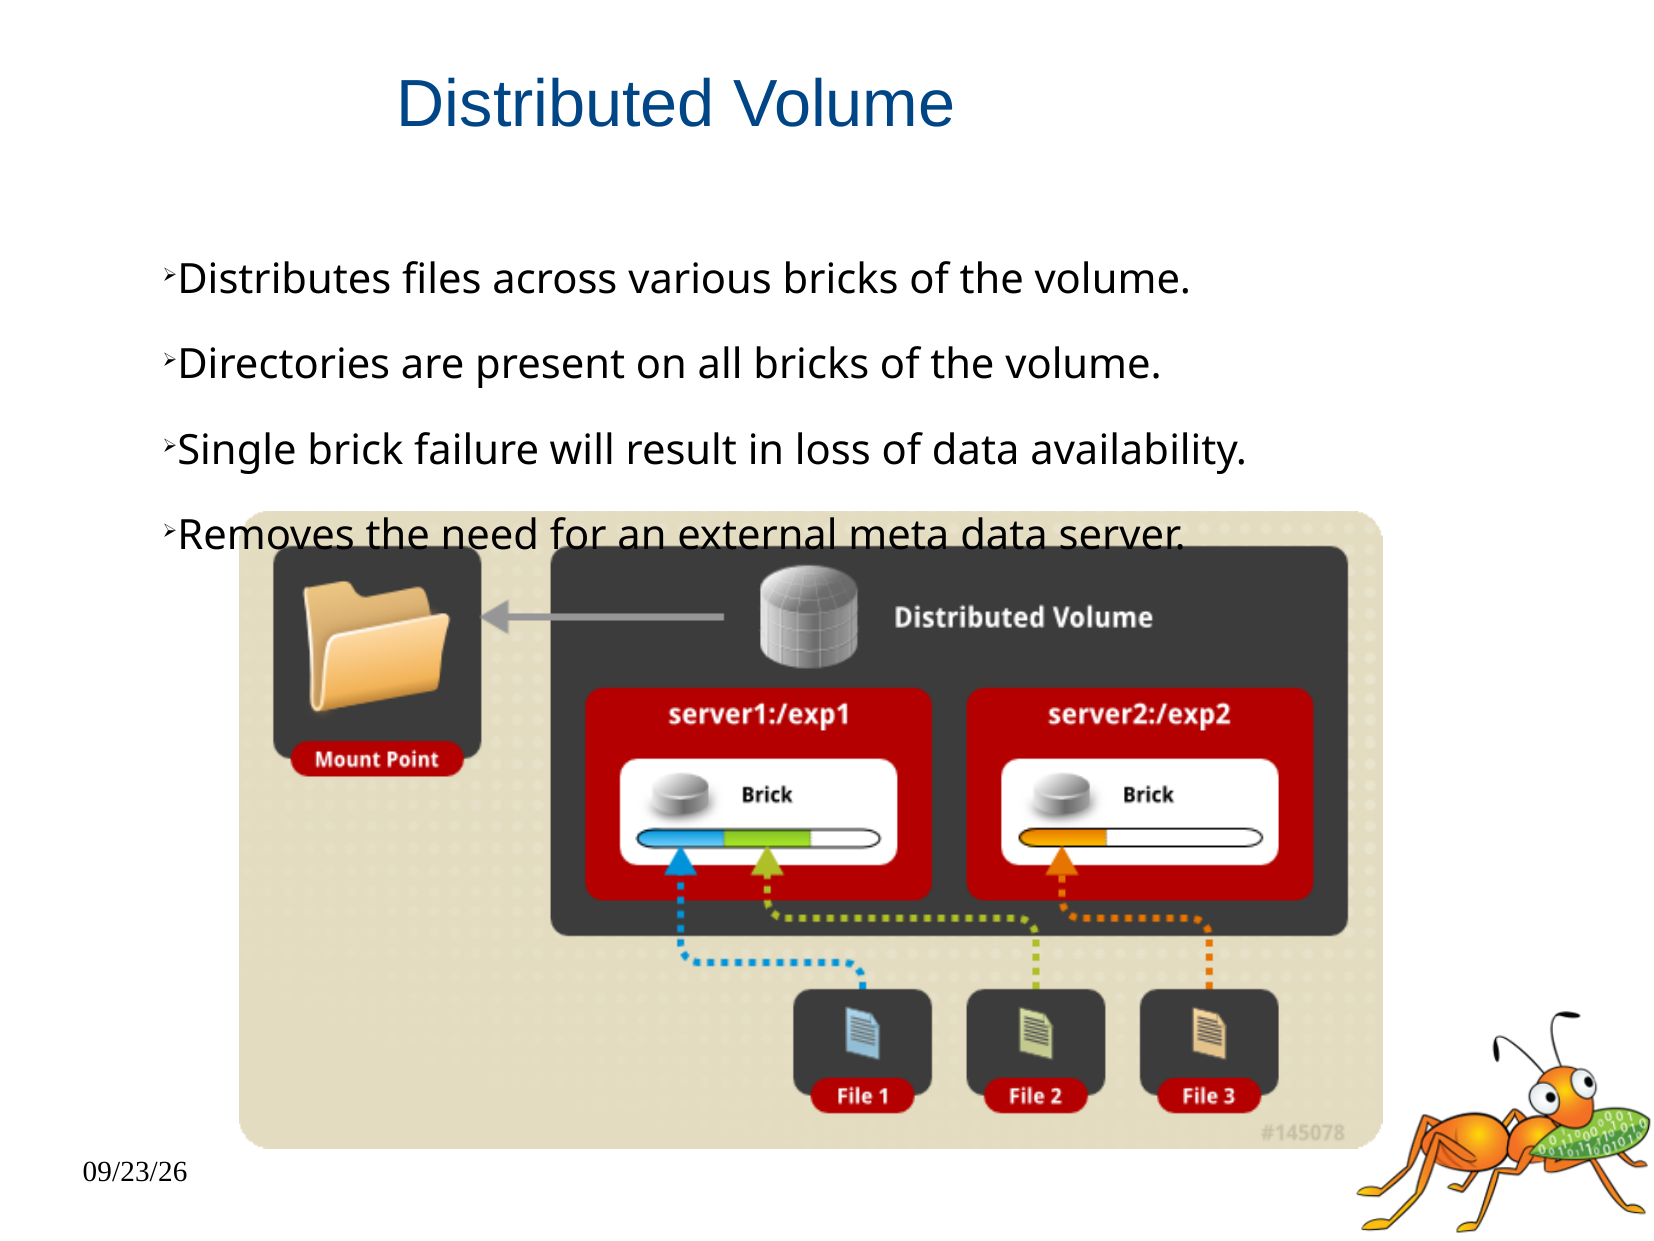

Distributed Volume
Distributes files across various bricks of the volume.
Directories are present on all bricks of the volume.
Single brick failure will result in loss of data availability.
Removes the need for an external meta data server.